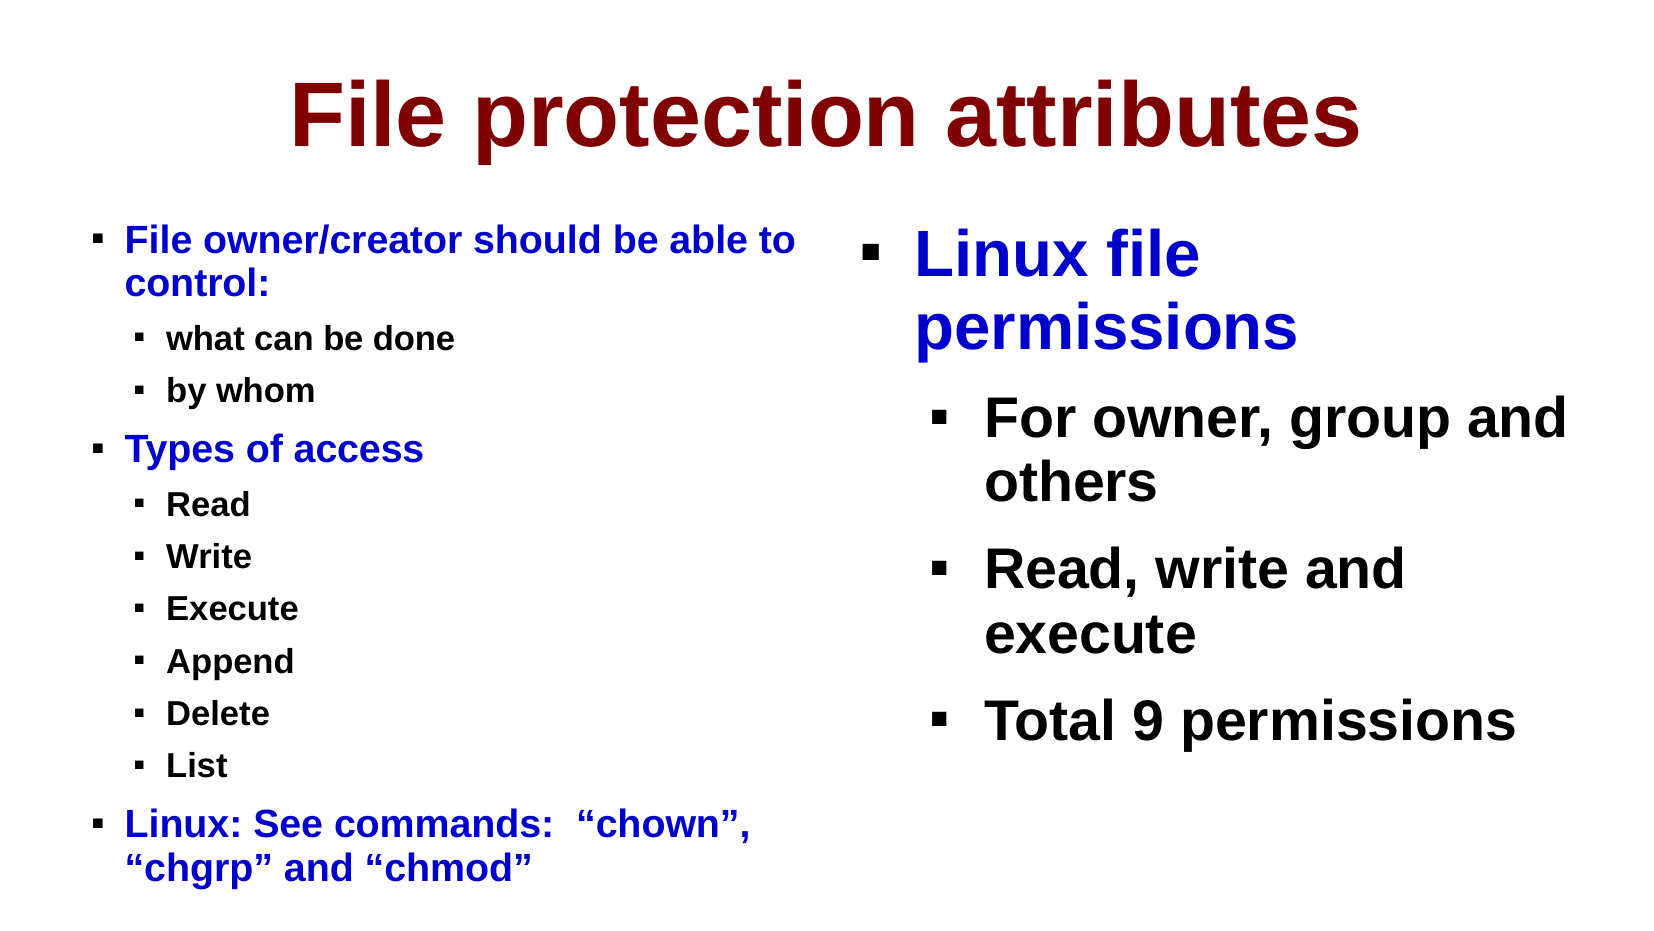

# File protection attributes
File owner/creator should be able to control:
what can be done
by whom
Types of access
Read
Write
Execute
Append
Delete
List
Linux: See commands: “chown”, “chgrp” and “chmod”
Linux file permissions
For owner, group and others
Read, write and execute
Total 9 permissions